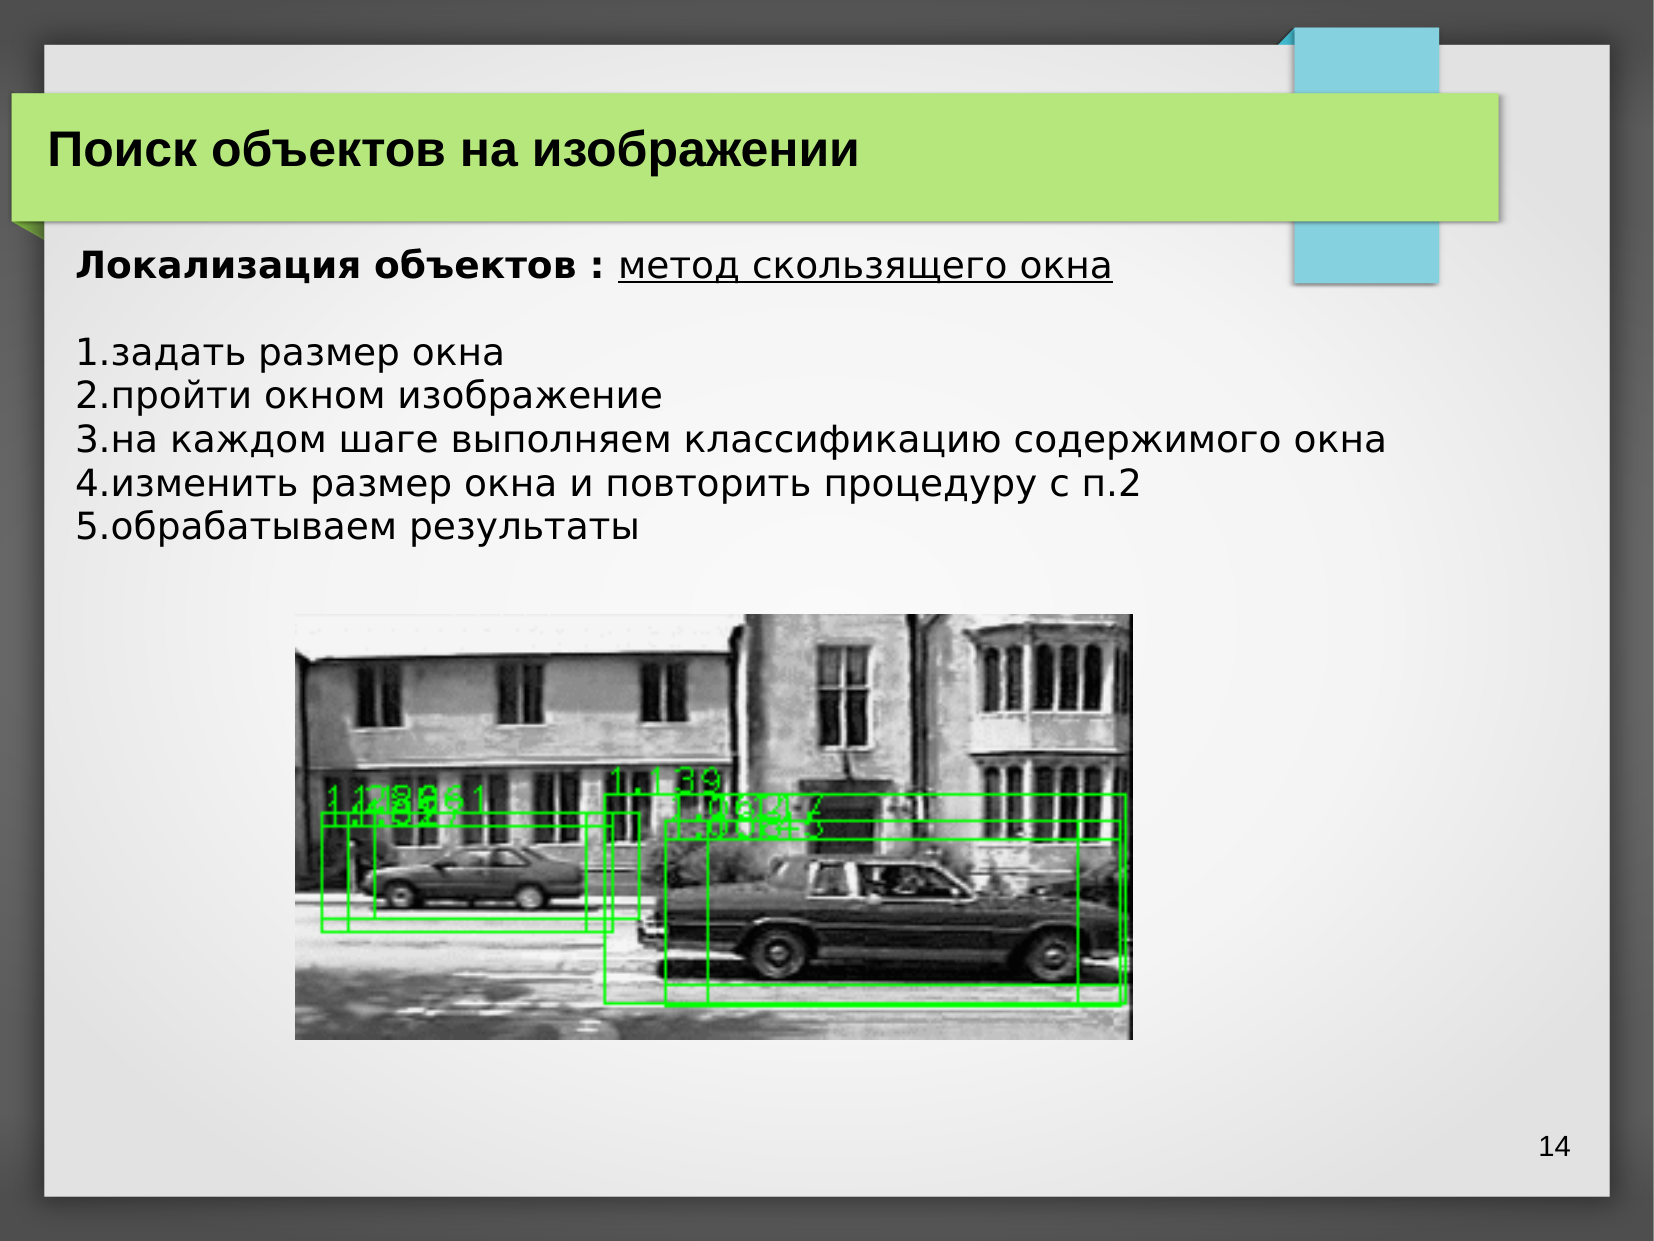

# Поиск объектов на изображении
Локализация объектов : метод скользящего окна
1.задать размер окна
2.пройти окном изображение
3.на каждом шаге выполняем классификацию содержимого окна
4.изменить размер окна и повторить процедуру с п.2
5.обрабатываем результаты
14